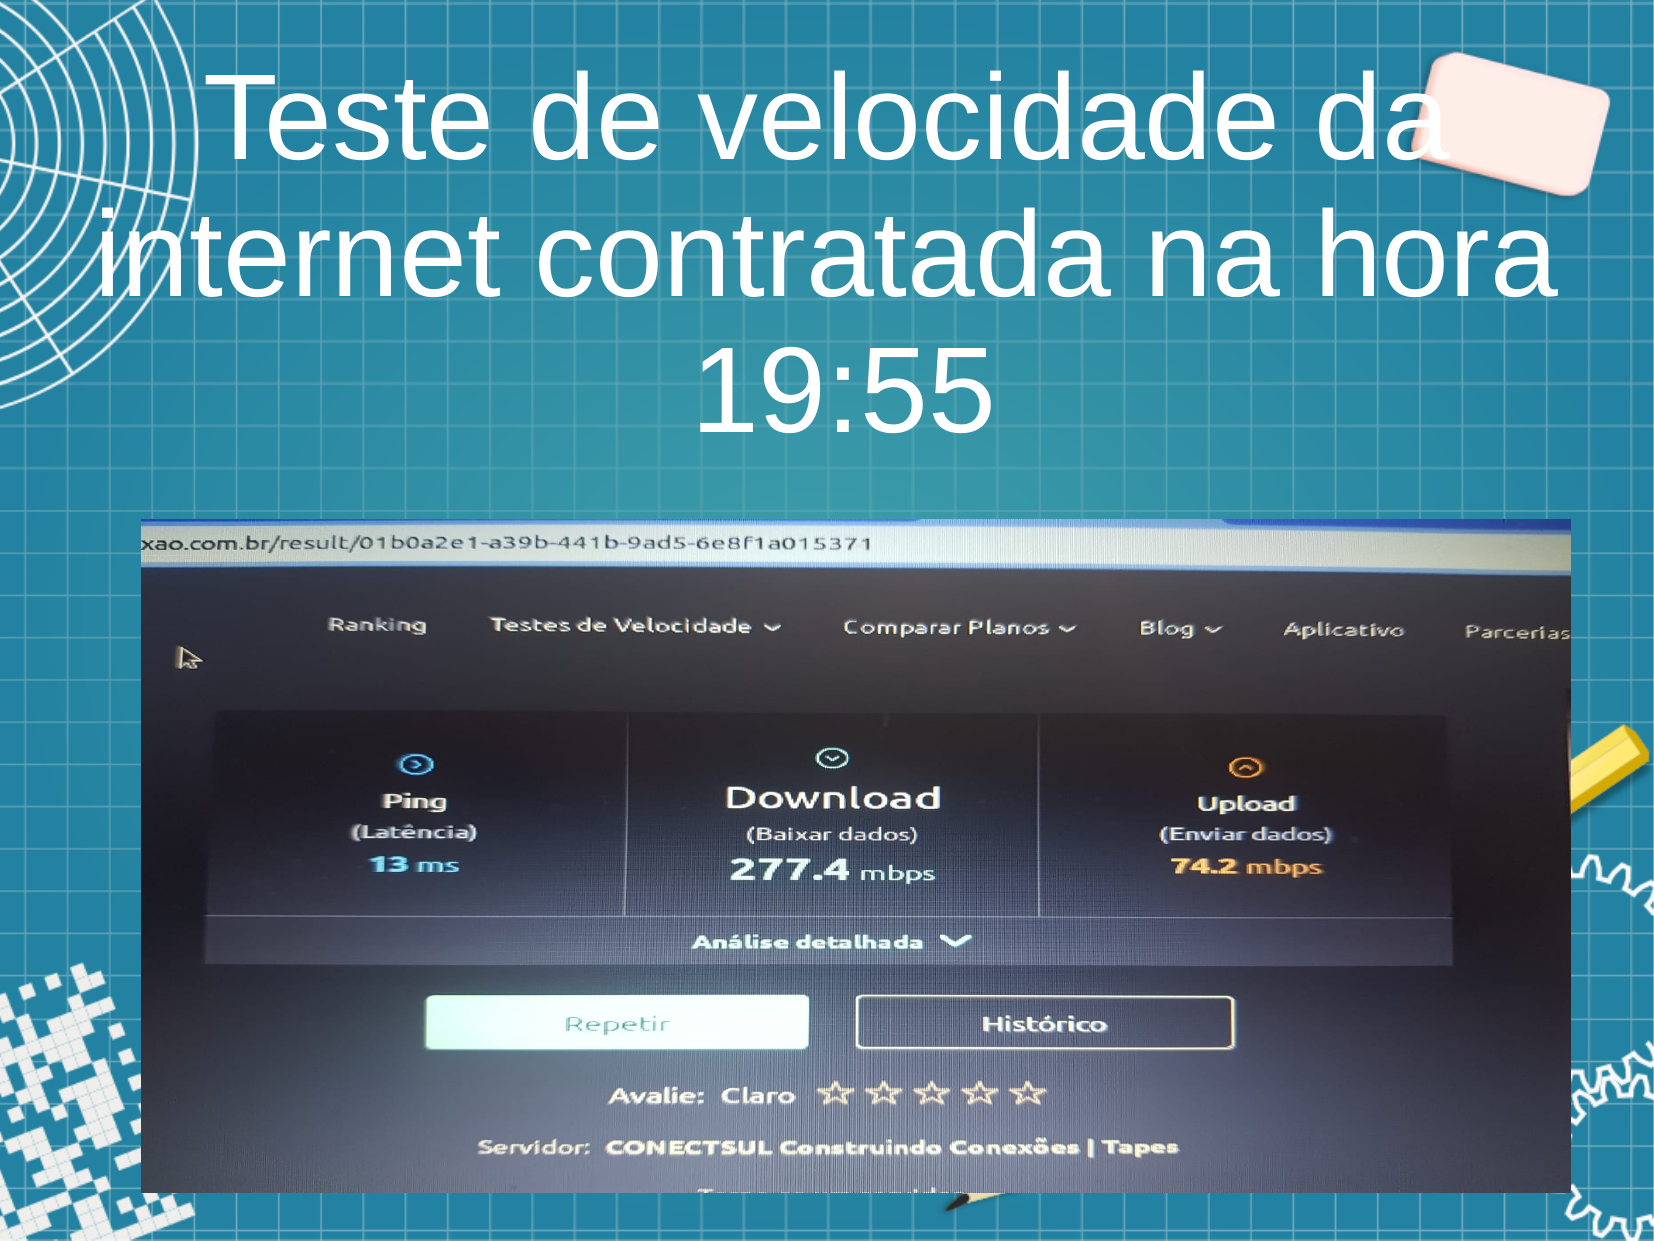

# Teste de velocidade da internet contratada na hora 19:55